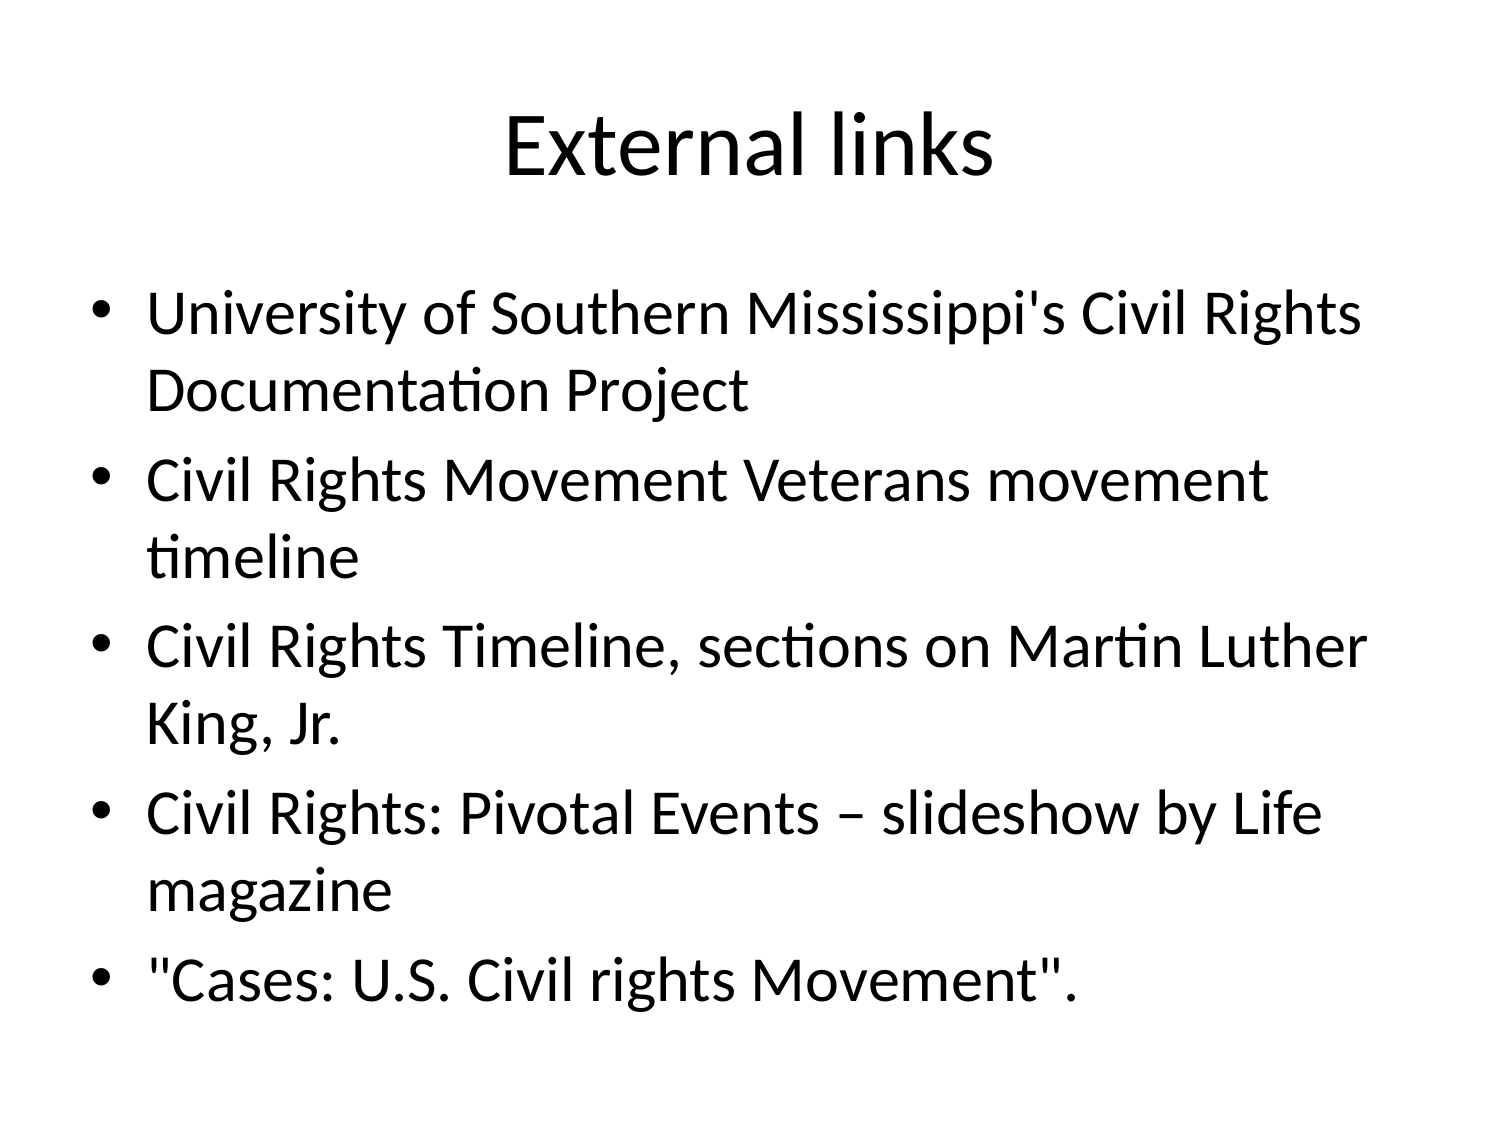

# External links
University of Southern Mississippi's Civil Rights Documentation Project
Civil Rights Movement Veterans movement timeline
Civil Rights Timeline, sections on Martin Luther King, Jr.
Civil Rights: Pivotal Events – slideshow by Life magazine
"Cases: U.S. Civil rights Movement".